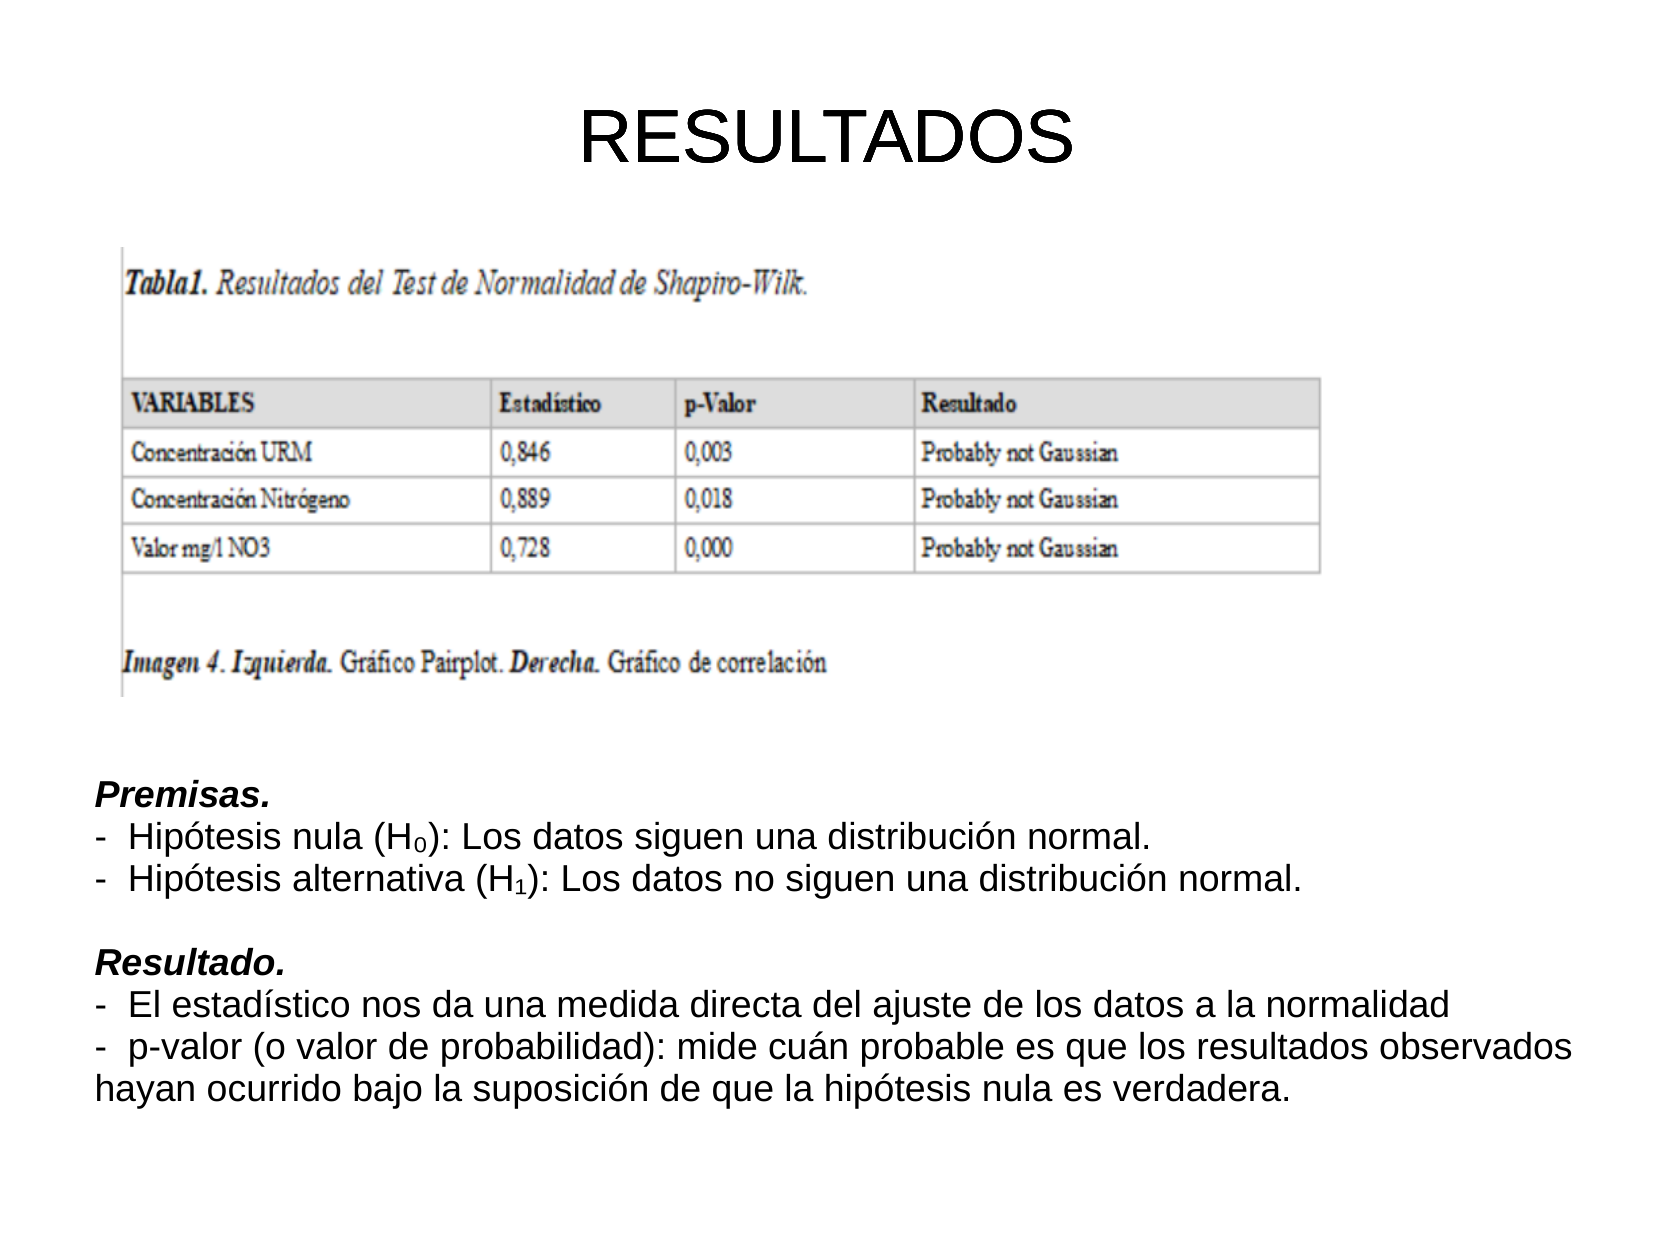

# RESULTADOS
RESULTADOS
RESULTADOS
RESULTADOS
Premisas.
- Hipótesis nula (H₀): Los datos siguen una distribución normal.
- Hipótesis alternativa (H₁): Los datos no siguen una distribución normal.
Resultado.
- El estadístico nos da una medida directa del ajuste de los datos a la normalidad
- p-valor (o valor de probabilidad): mide cuán probable es que los resultados observados hayan ocurrido bajo la suposición de que la hipótesis nula es verdadera.